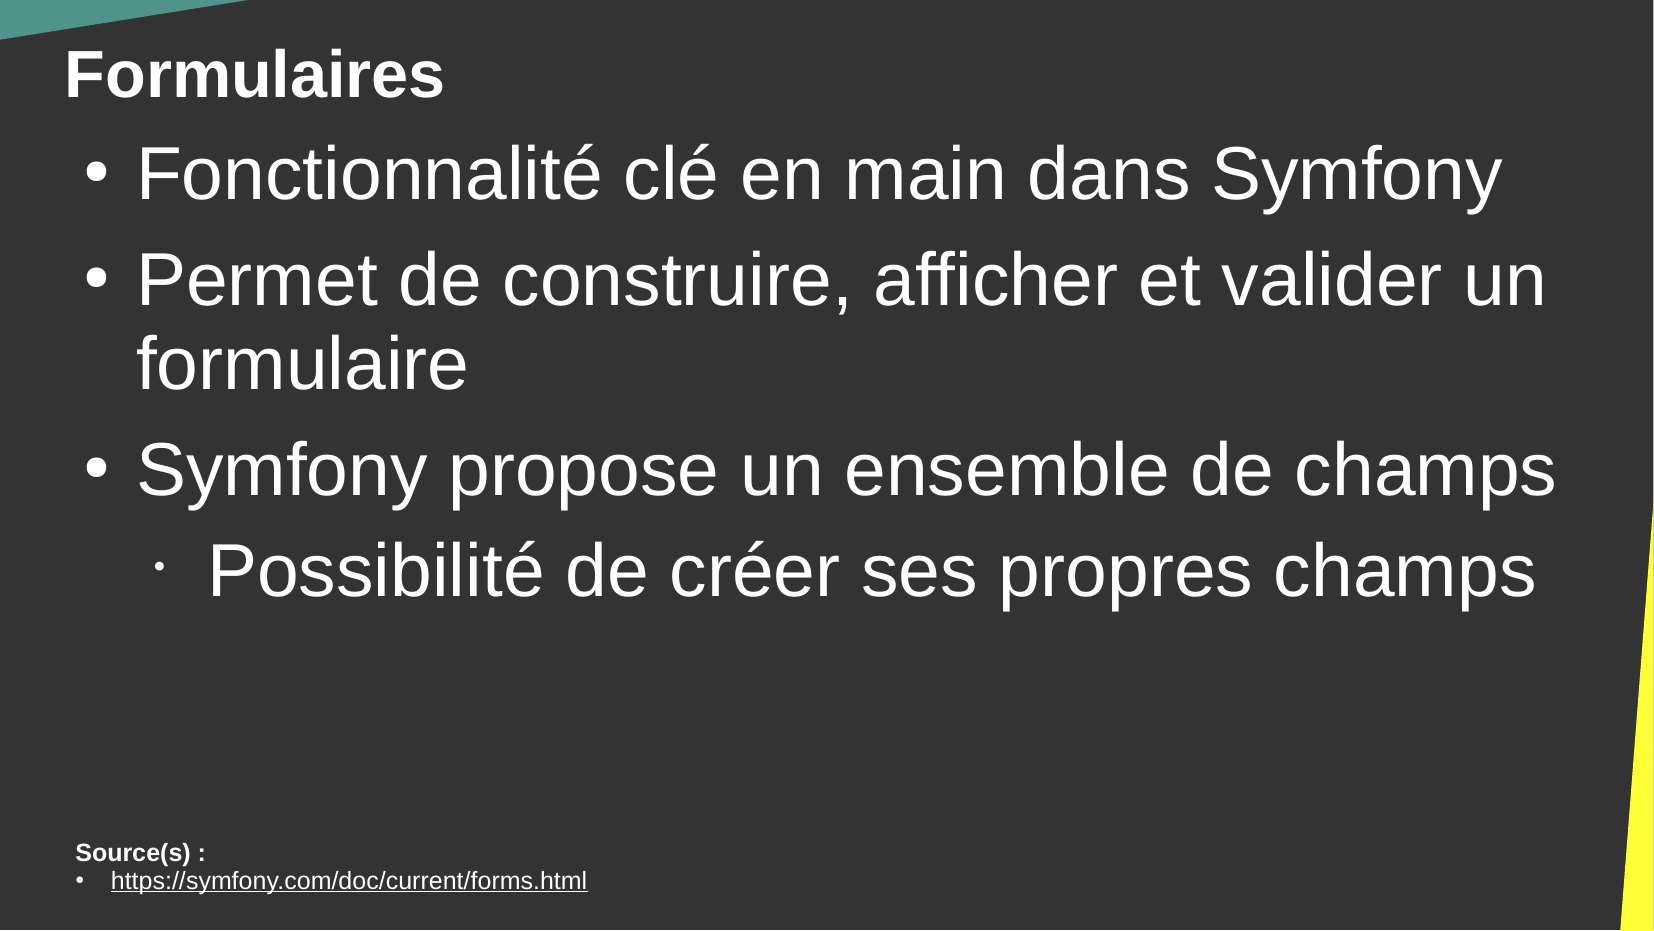

# Formulaires
Fonctionnalité clé en main dans Symfony
Permet de construire, afficher et valider un formulaire
Symfony propose un ensemble de champs
Possibilité de créer ses propres champs
Source(s) :
https://symfony.com/doc/current/forms.html